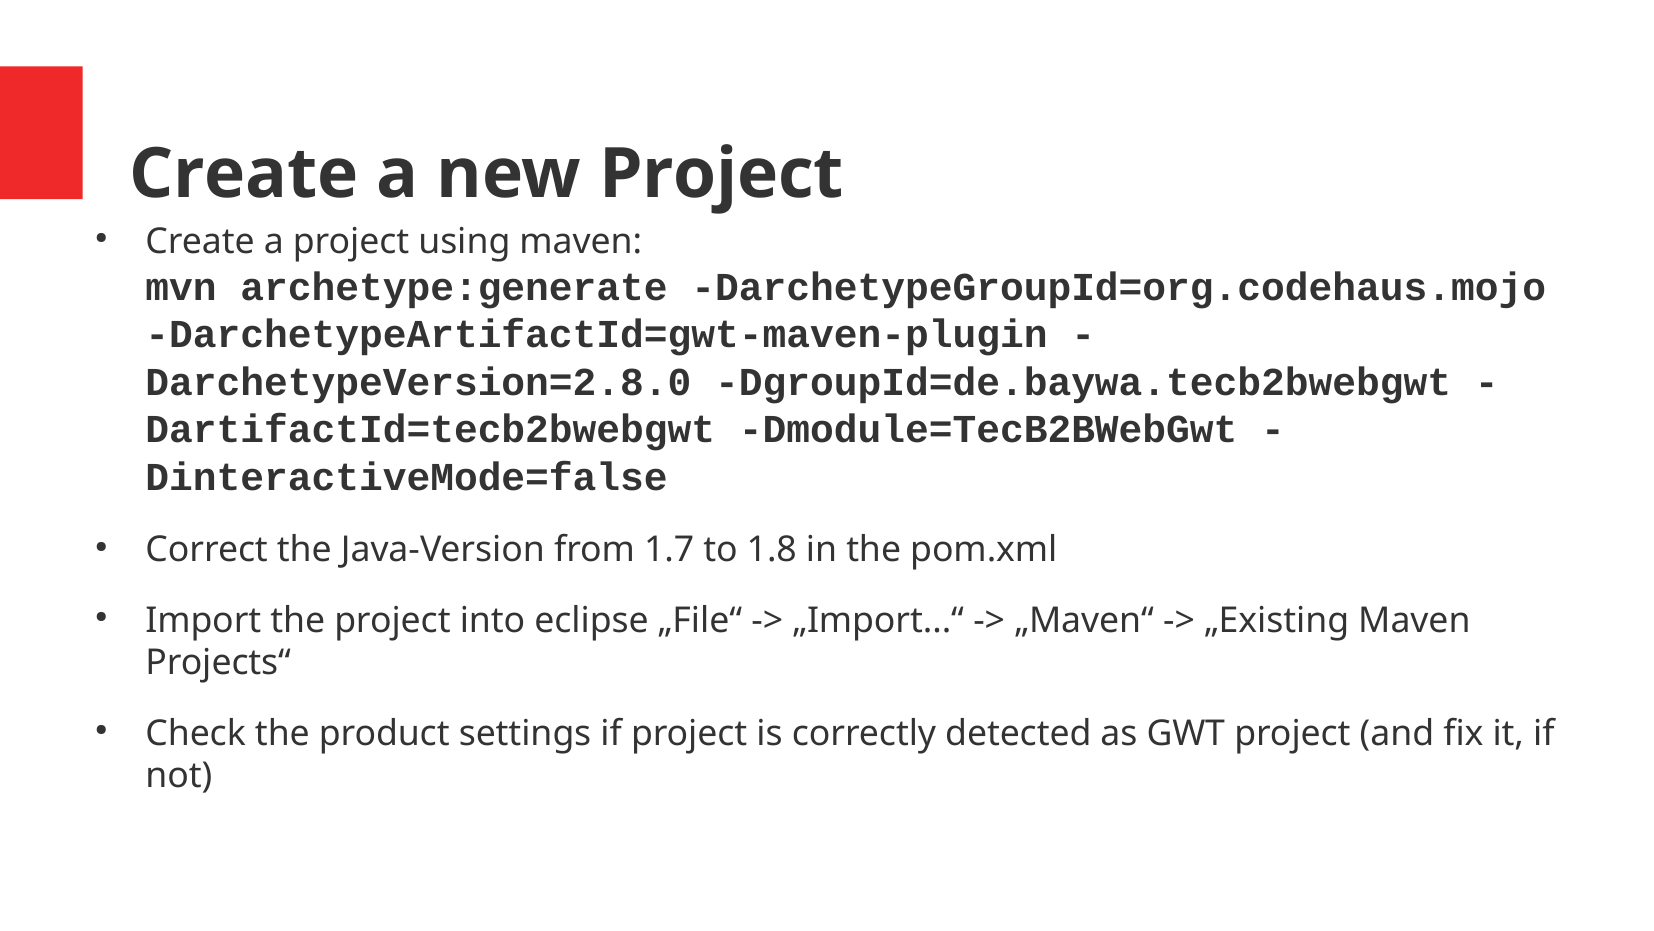

# Create a new Project
Create a project using maven:
mvn archetype:generate -DarchetypeGroupId=org.codehaus.mojo -DarchetypeArtifactId=gwt-maven-plugin -DarchetypeVersion=2.8.0 -DgroupId=de.baywa.tecb2bwebgwt -DartifactId=tecb2bwebgwt -Dmodule=TecB2BWebGwt -DinteractiveMode=false
Correct the Java-Version from 1.7 to 1.8 in the pom.xml
Import the project into eclipse „File“ -> „Import...“ -> „Maven“ -> „Existing Maven Projects“
Check the product settings if project is correctly detected as GWT project (and fix it, if not)